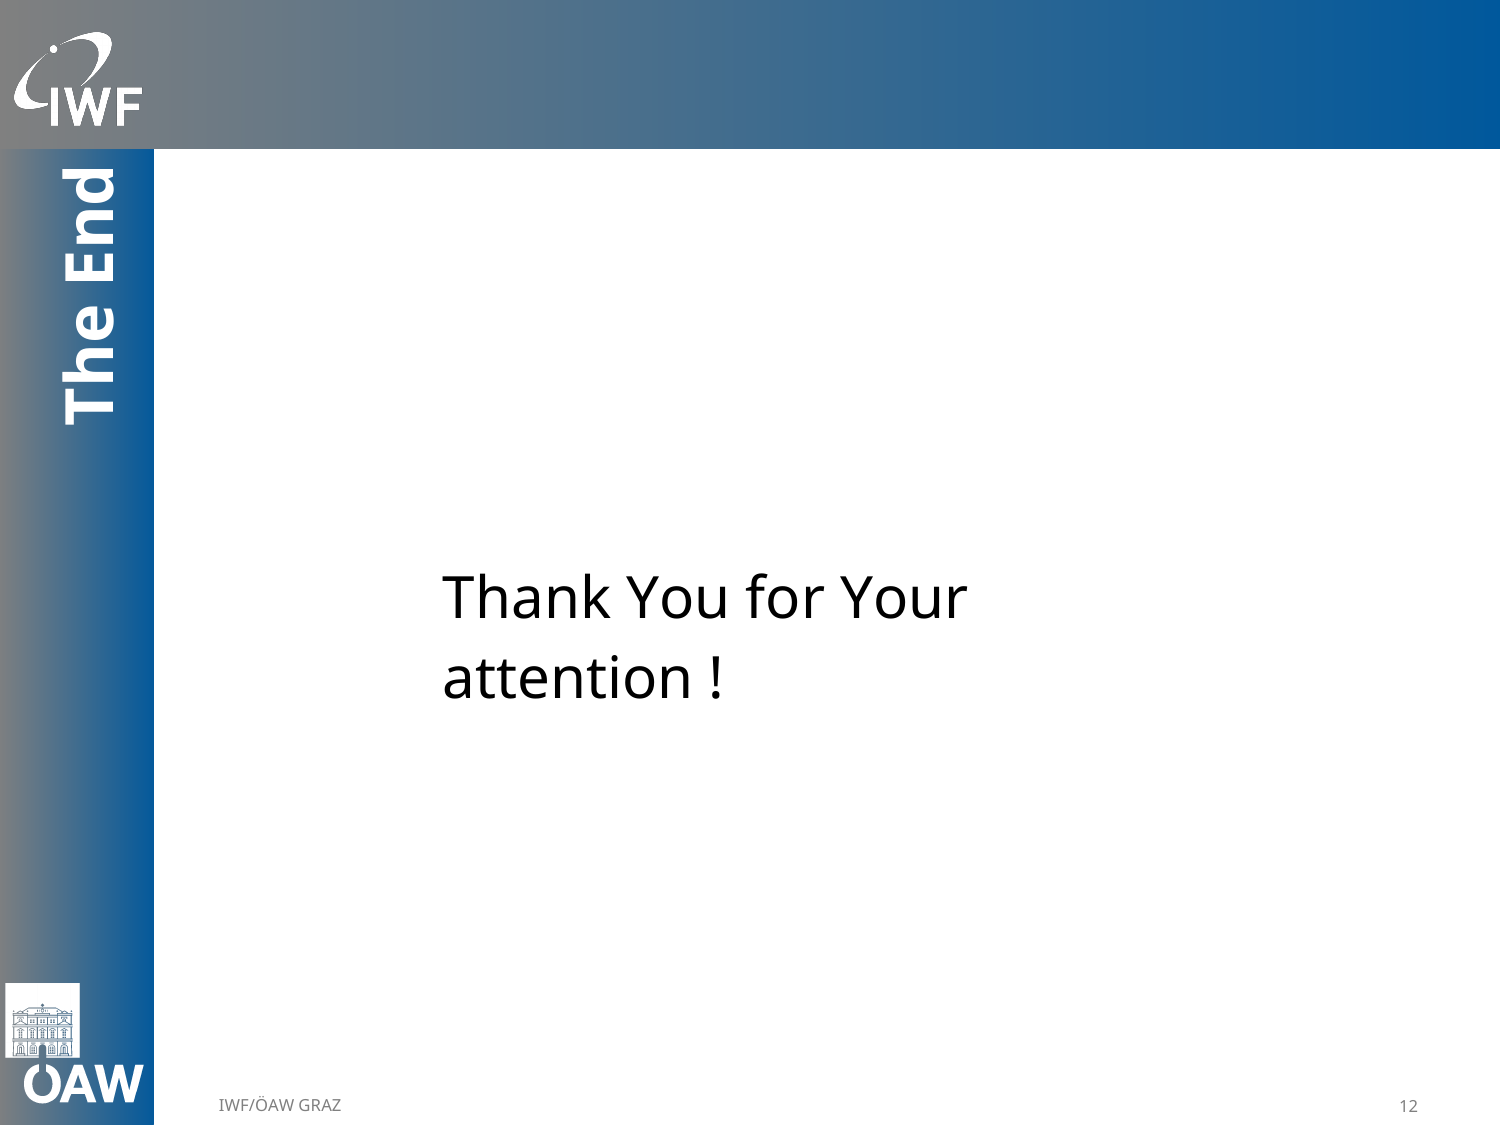

#
The End
Thank You for Your attention !
IWF/ÖAW GRAZ
12